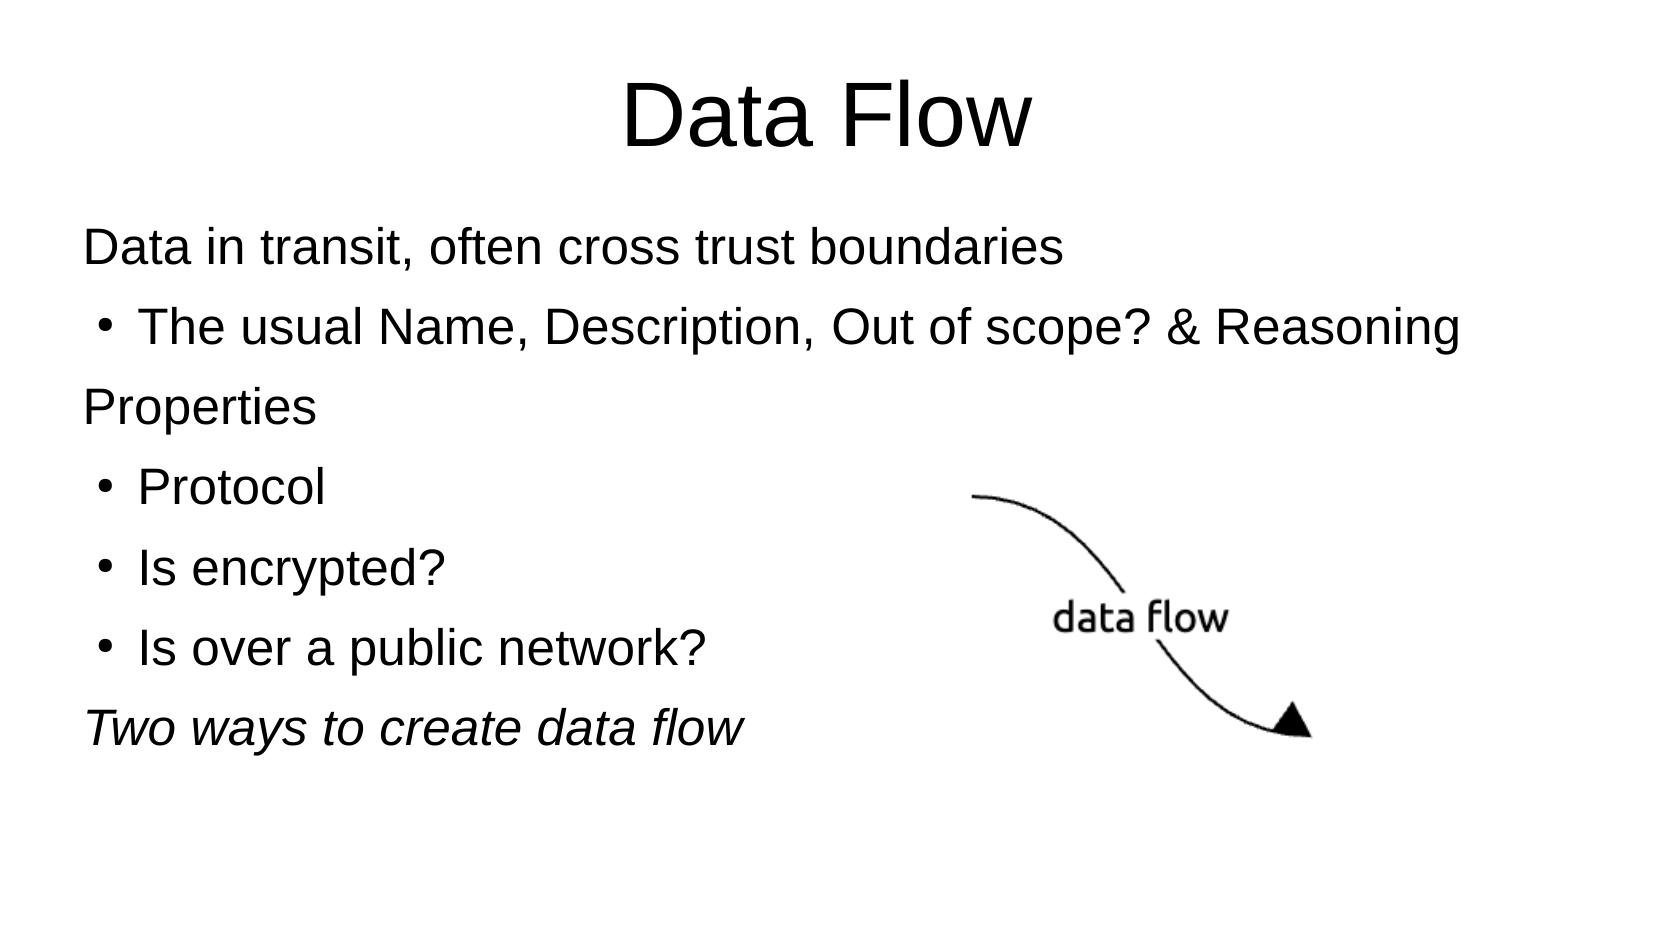

# Data Flow
Data in transit, often cross trust boundaries
The usual Name, Description, Out of scope? & Reasoning
Properties
Protocol
Is encrypted?
Is over a public network?
Two ways to create data flow